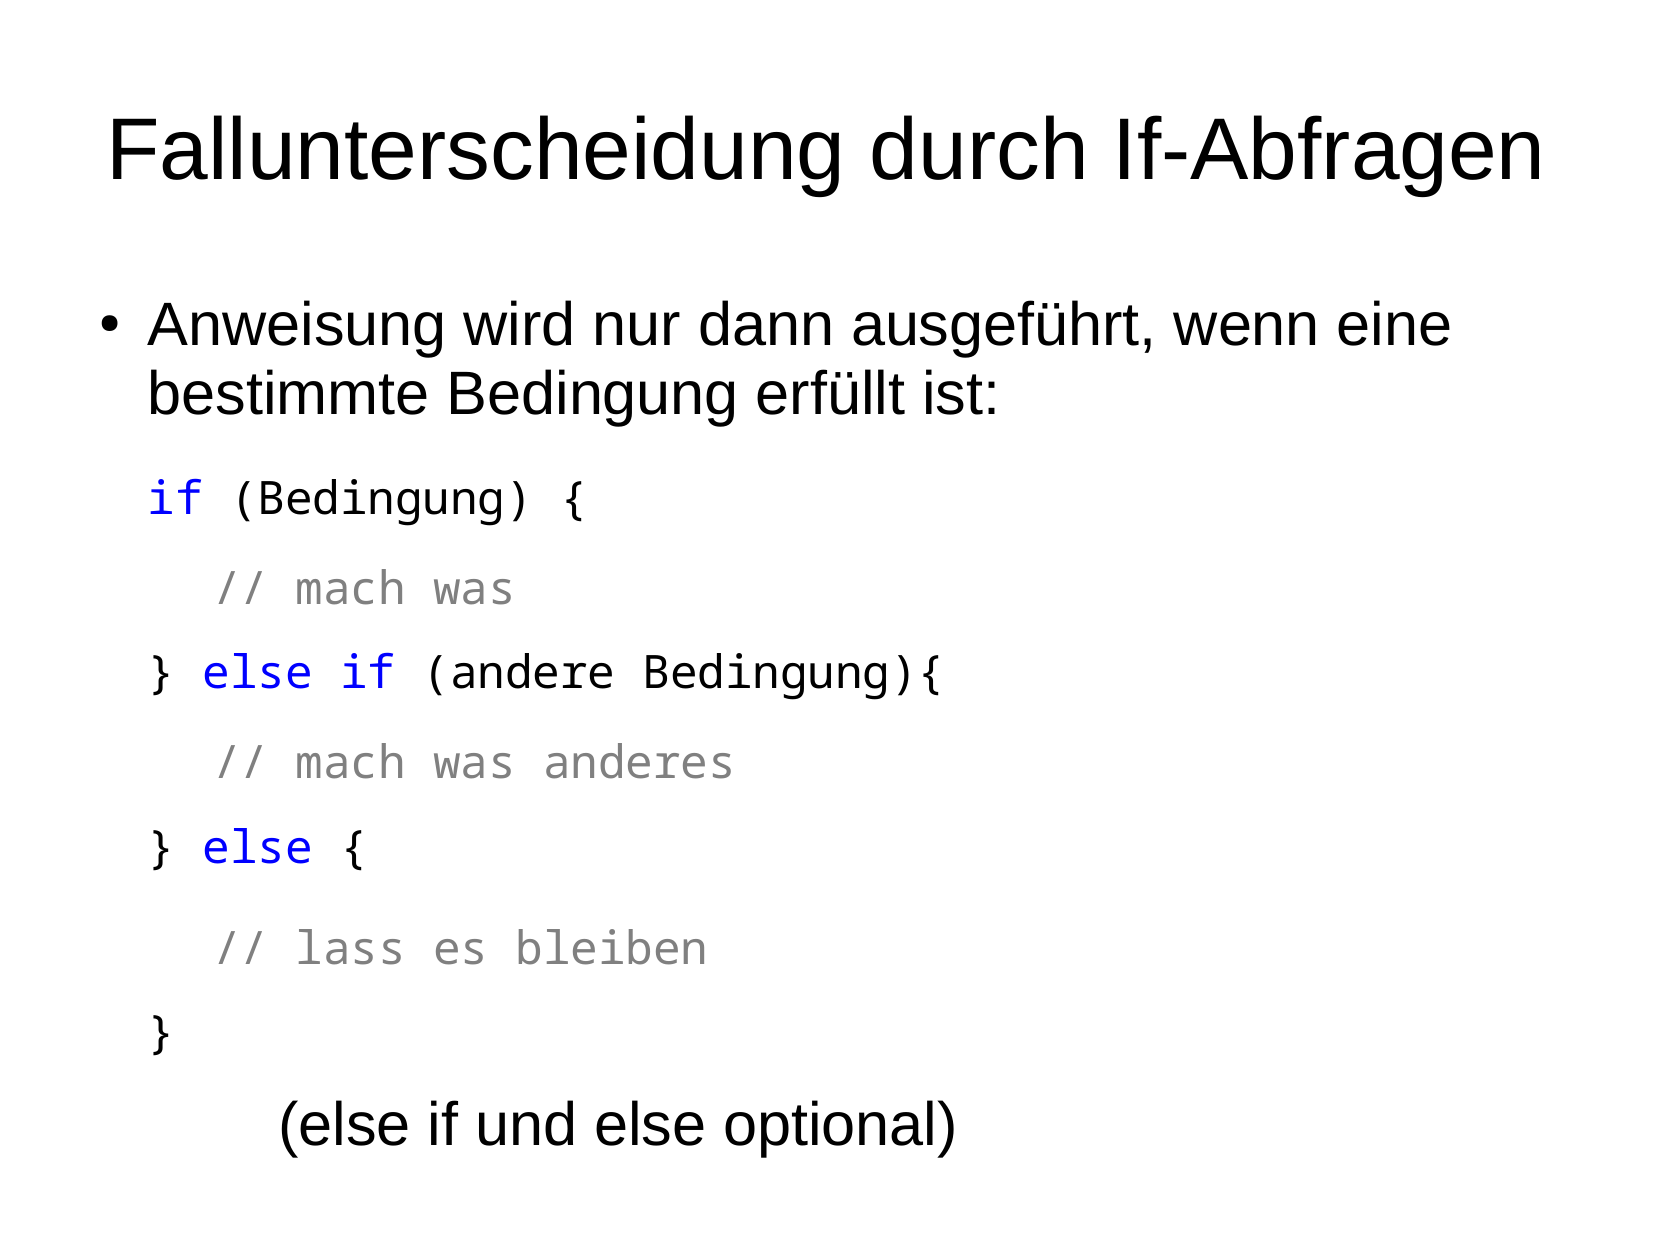

# Fallunterscheidung durch If-Abfragen
Anweisung wird nur dann ausgeführt, wenn eine bestimmte Bedingung erfüllt ist:
if (Bedingung) {
// mach was
} else if (andere Bedingung){
// mach was anderes
} else {
// lass es bleiben
}
(else if und else optional)